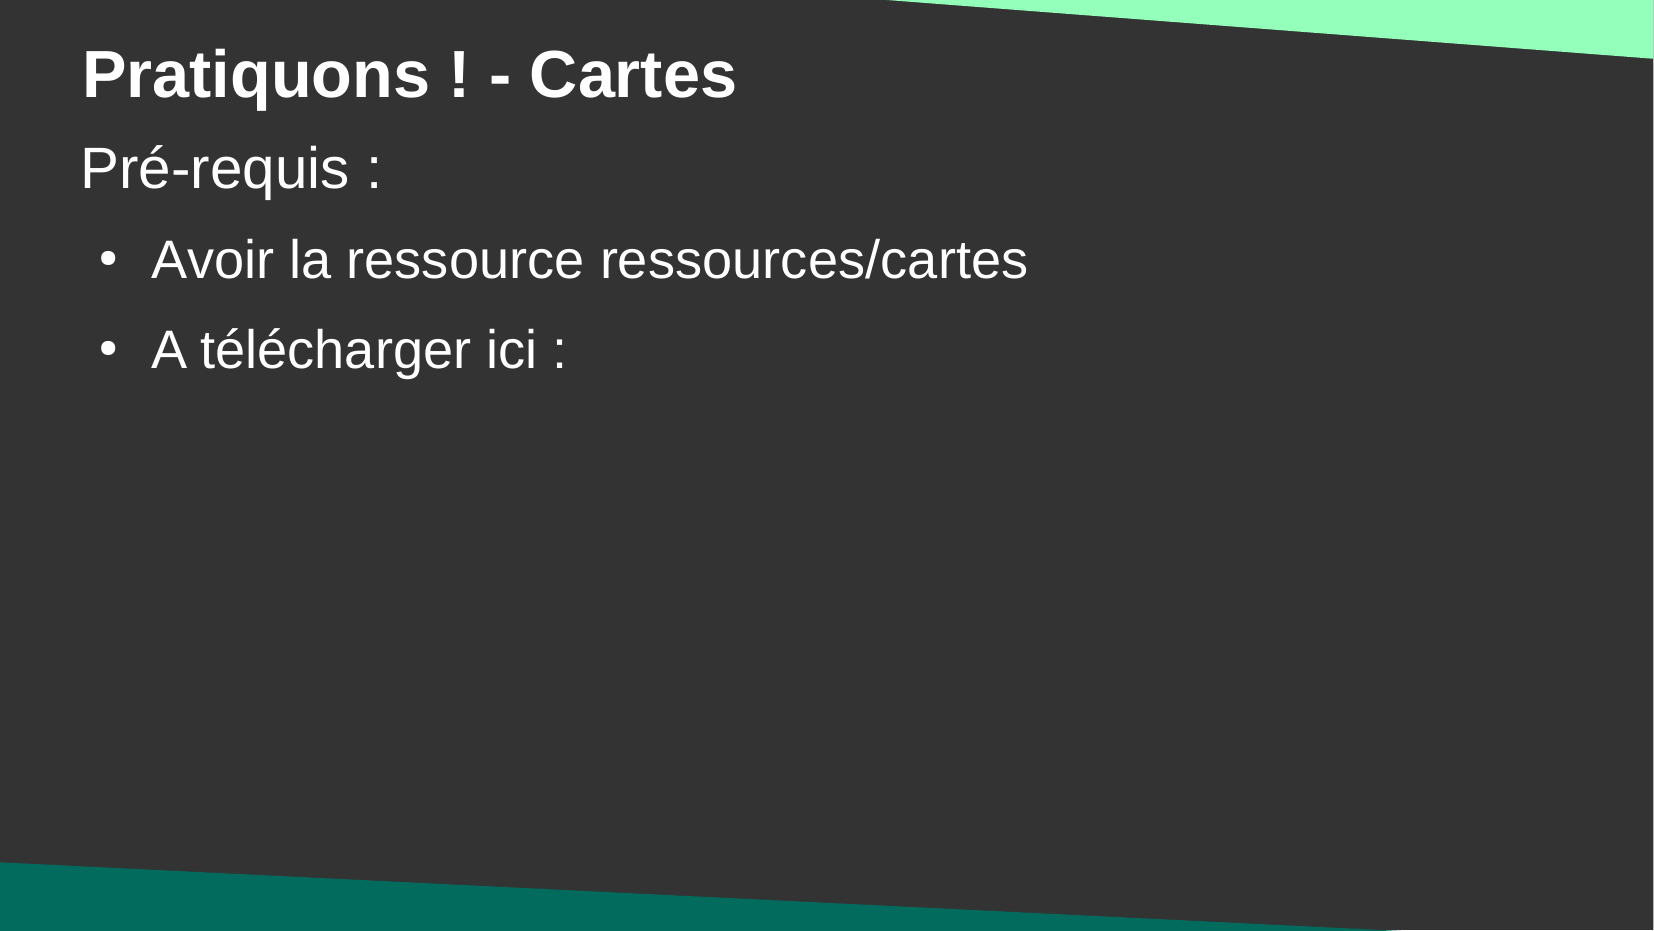

# Pratiquons ! - Cartes
Pré-requis :
Avoir la ressource ressources/cartes
A télécharger ici :